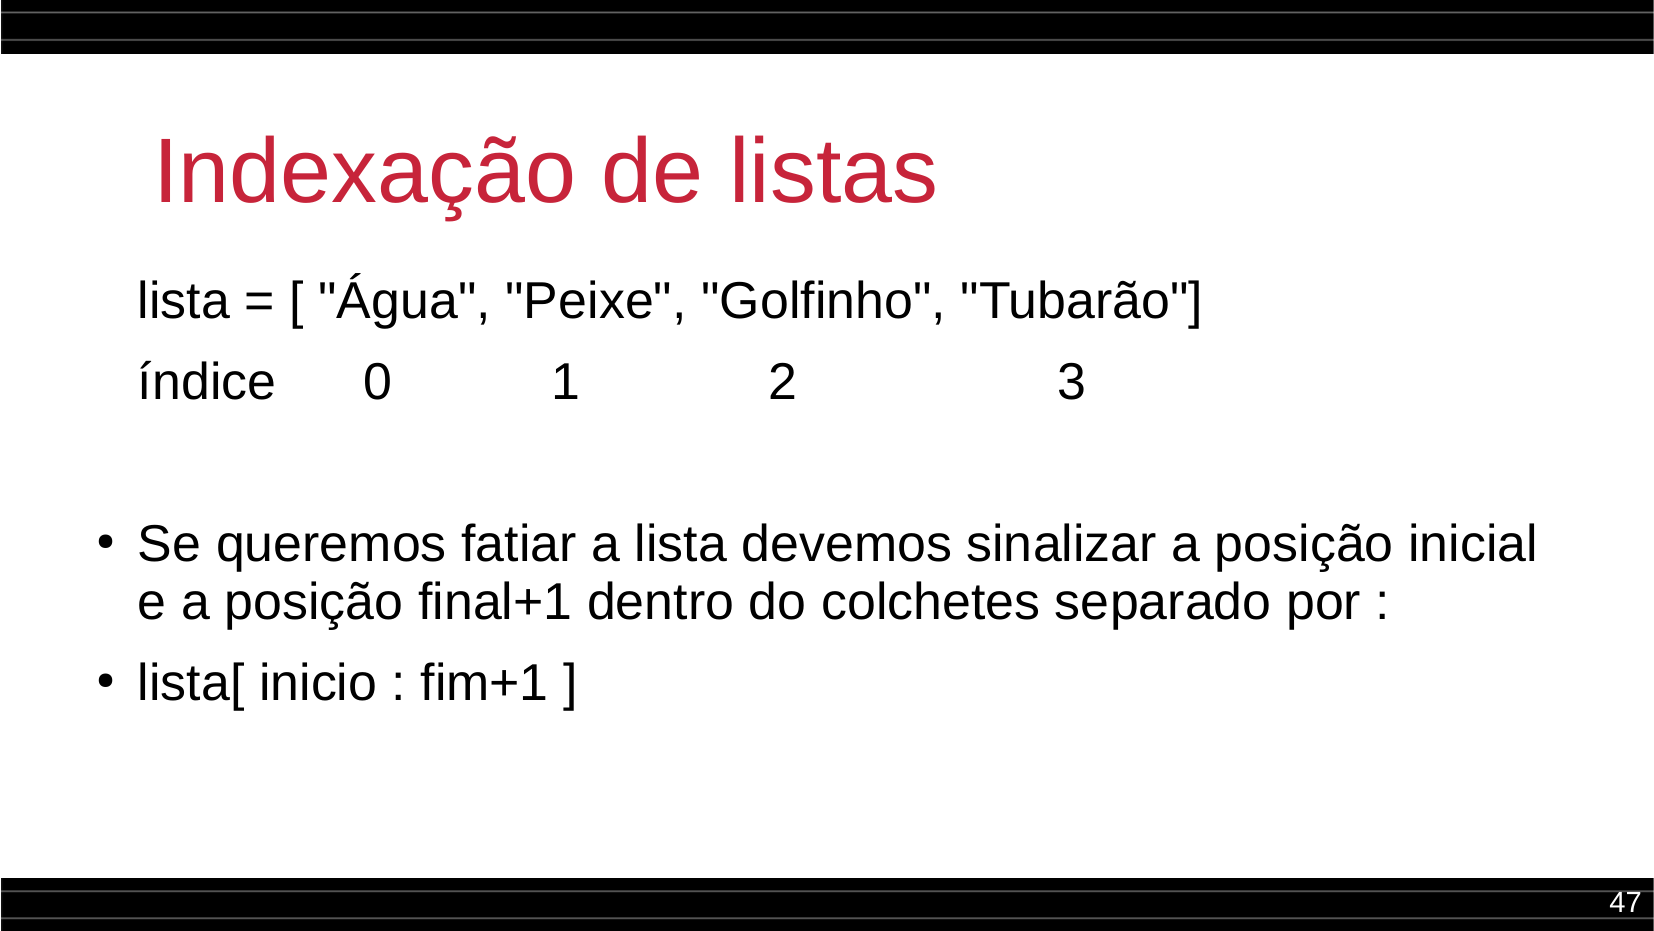

# Indexação de listas
lista = [ "Água", "Peixe", "Golfinho", "Tubarão"]
índice 0 1 2 3
Se queremos fatiar a lista devemos sinalizar a posição inicial e a posição final+1 dentro do colchetes separado por :
lista[ inicio : fim+1 ]